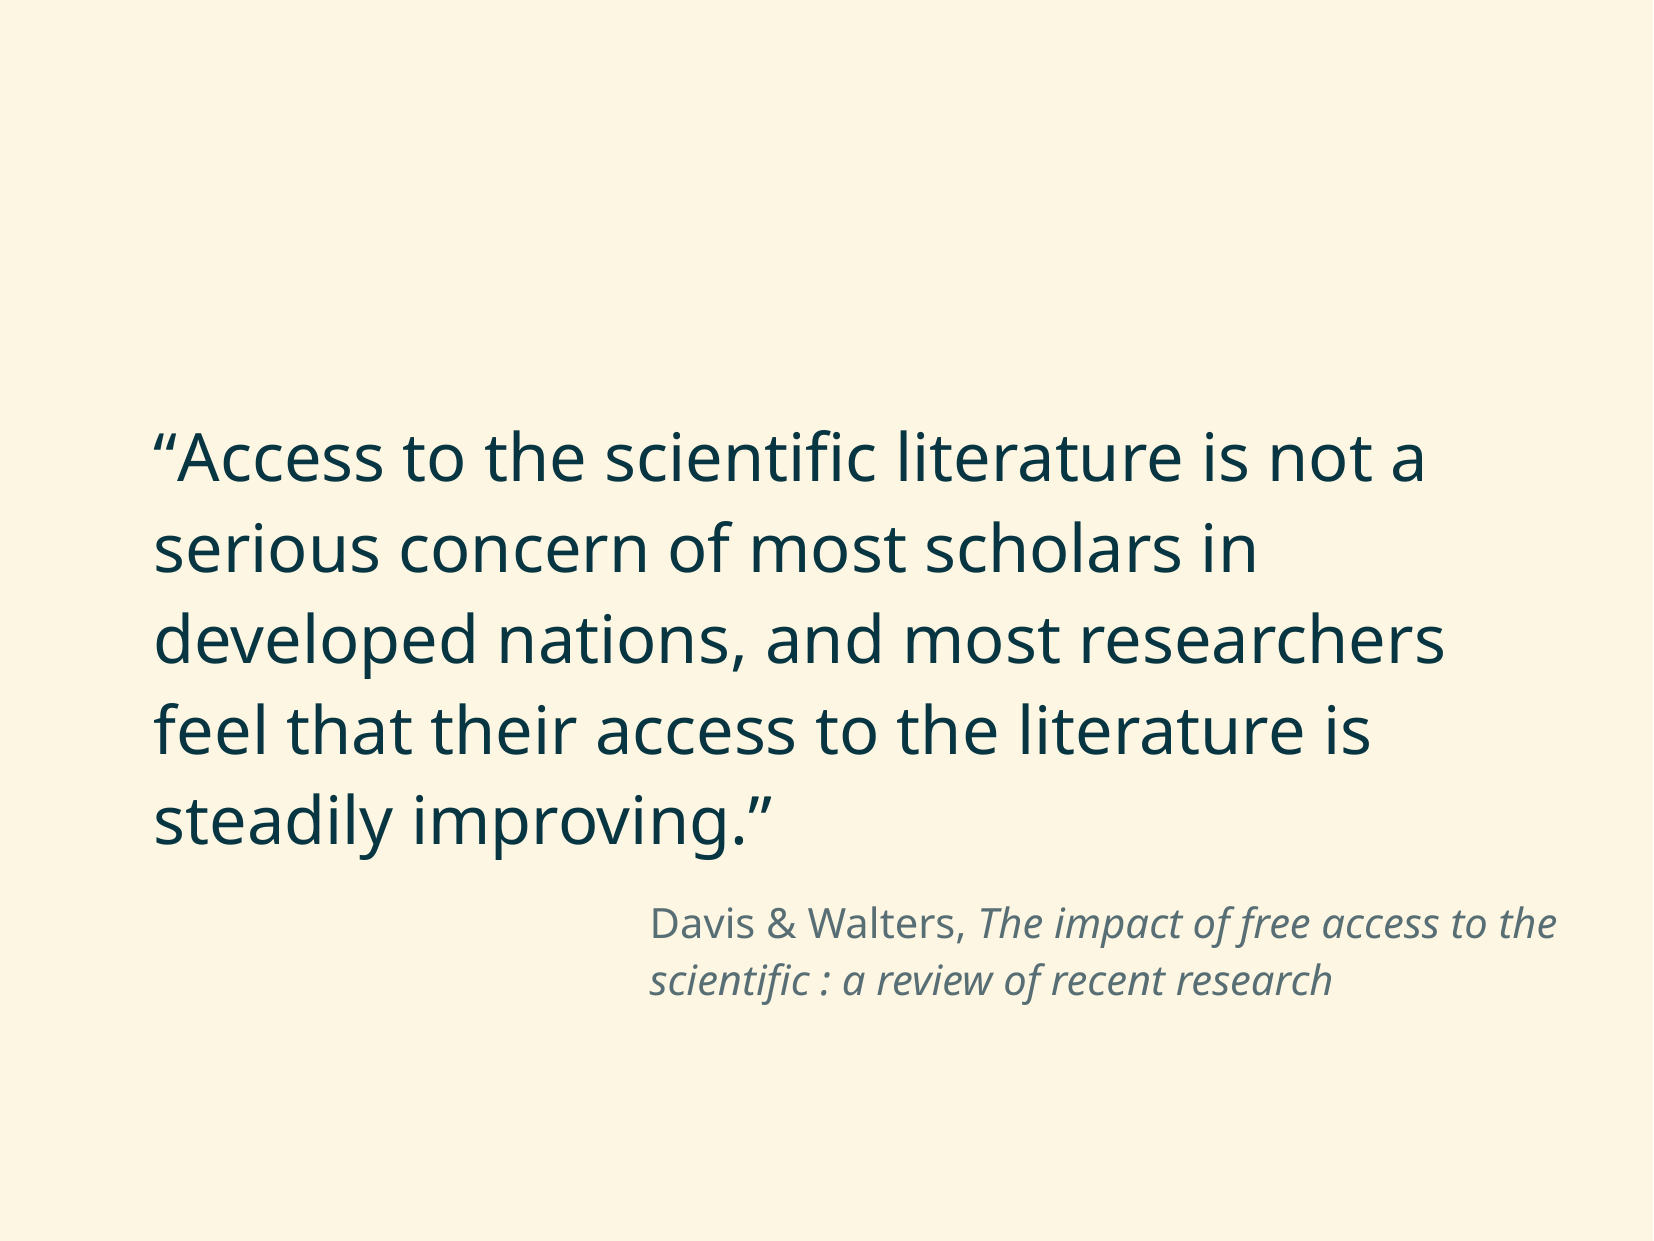

#
“Access to the scientific literature is not a serious concern of most scholars in developed nations, and most researchers feel that their access to the literature is steadily improving.”
Davis & Walters, The impact of free access to the scientific : a review of recent research